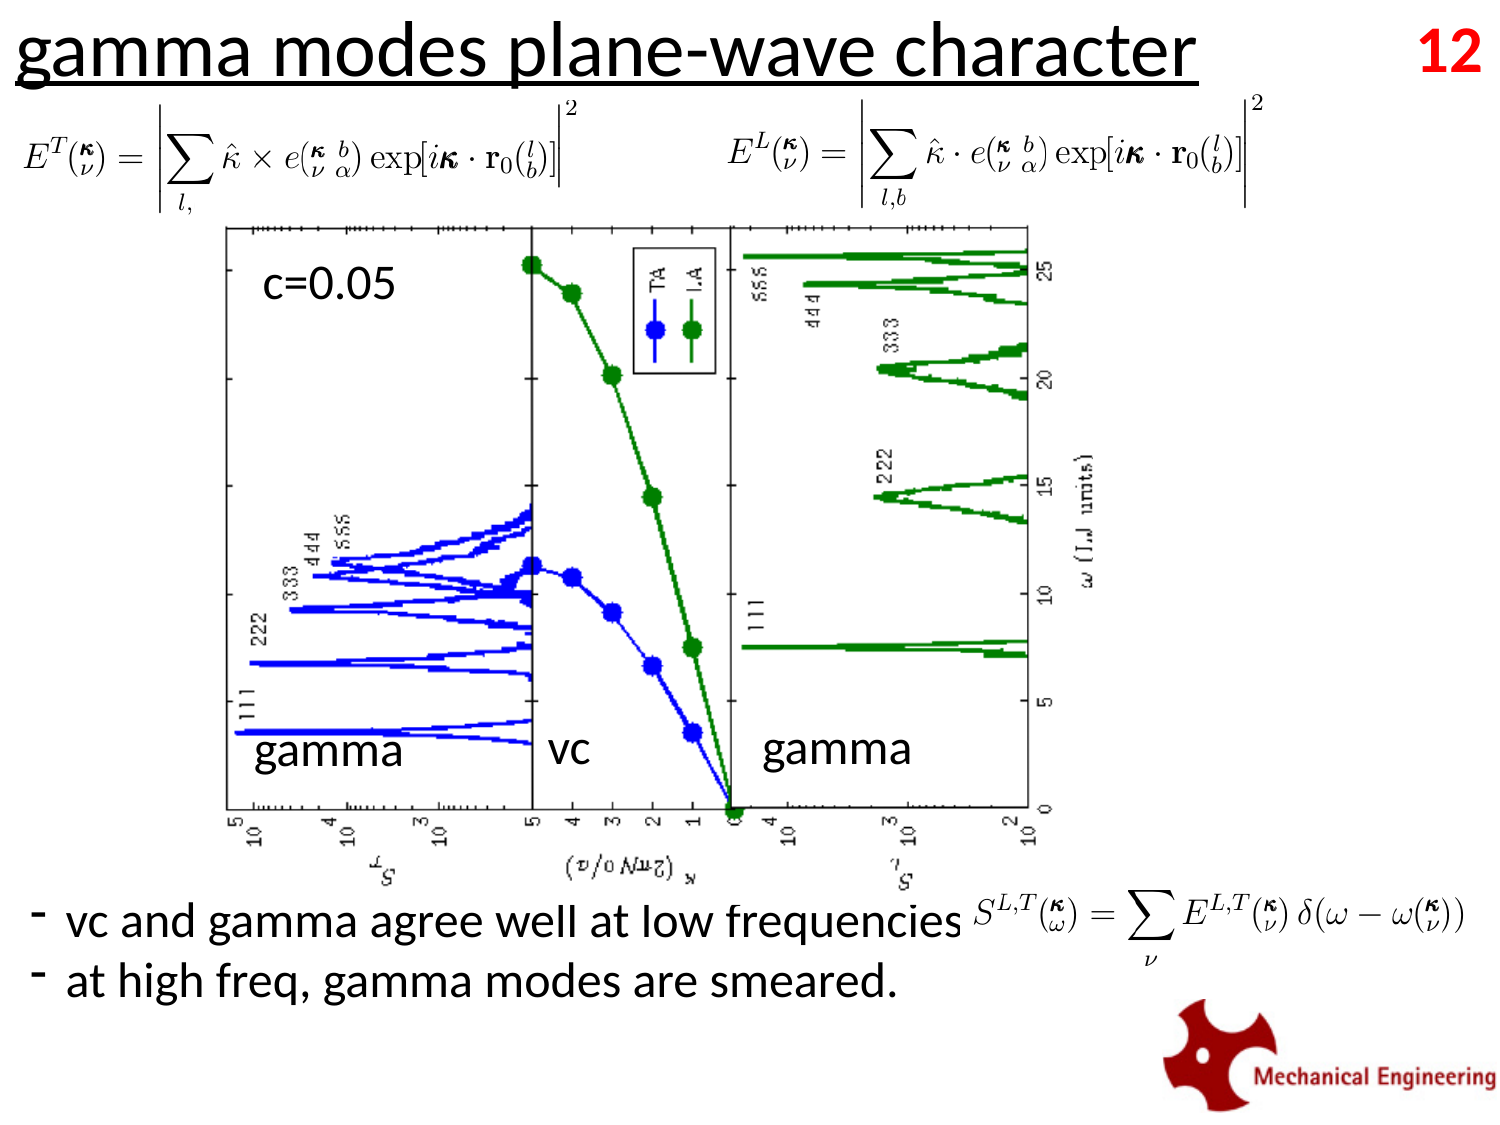

# gamma modes plane-wave character
12
c=0.05
vc
gamma
gamma
vc and gamma agree well at low frequencies.
at high freq, gamma modes are smeared.